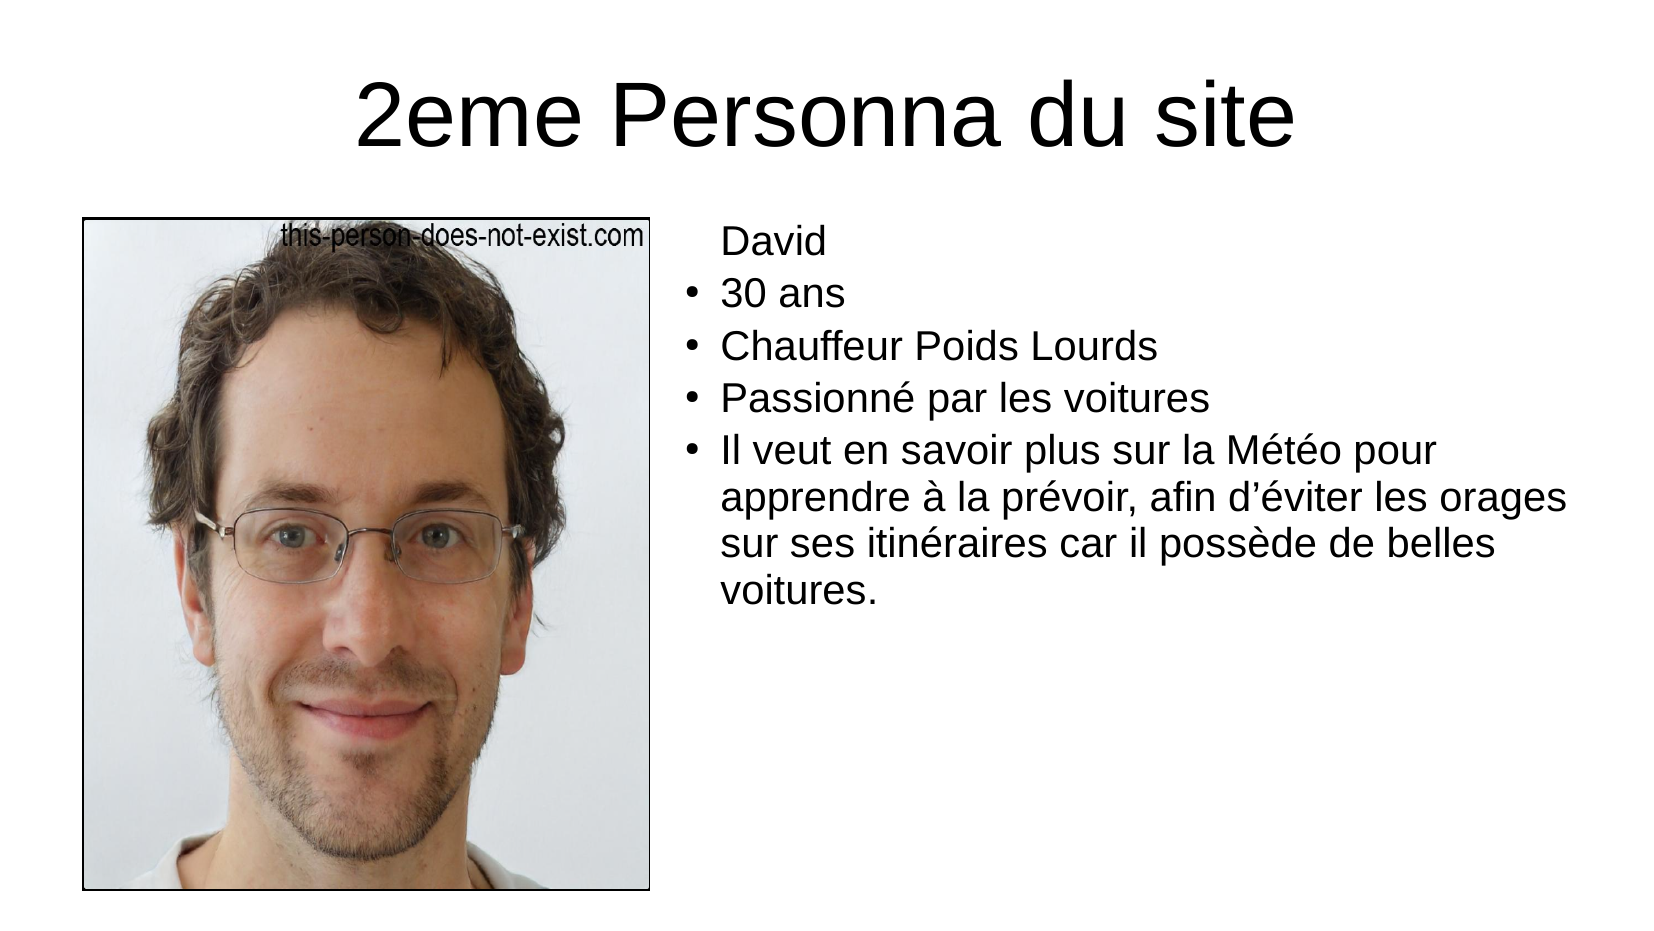

# 2eme Personna du site
David
30 ans
Chauffeur Poids Lourds
Passionné par les voitures
Il veut en savoir plus sur la Météo pour apprendre à la prévoir, afin d’éviter les orages sur ses itinéraires car il possède de belles voitures.